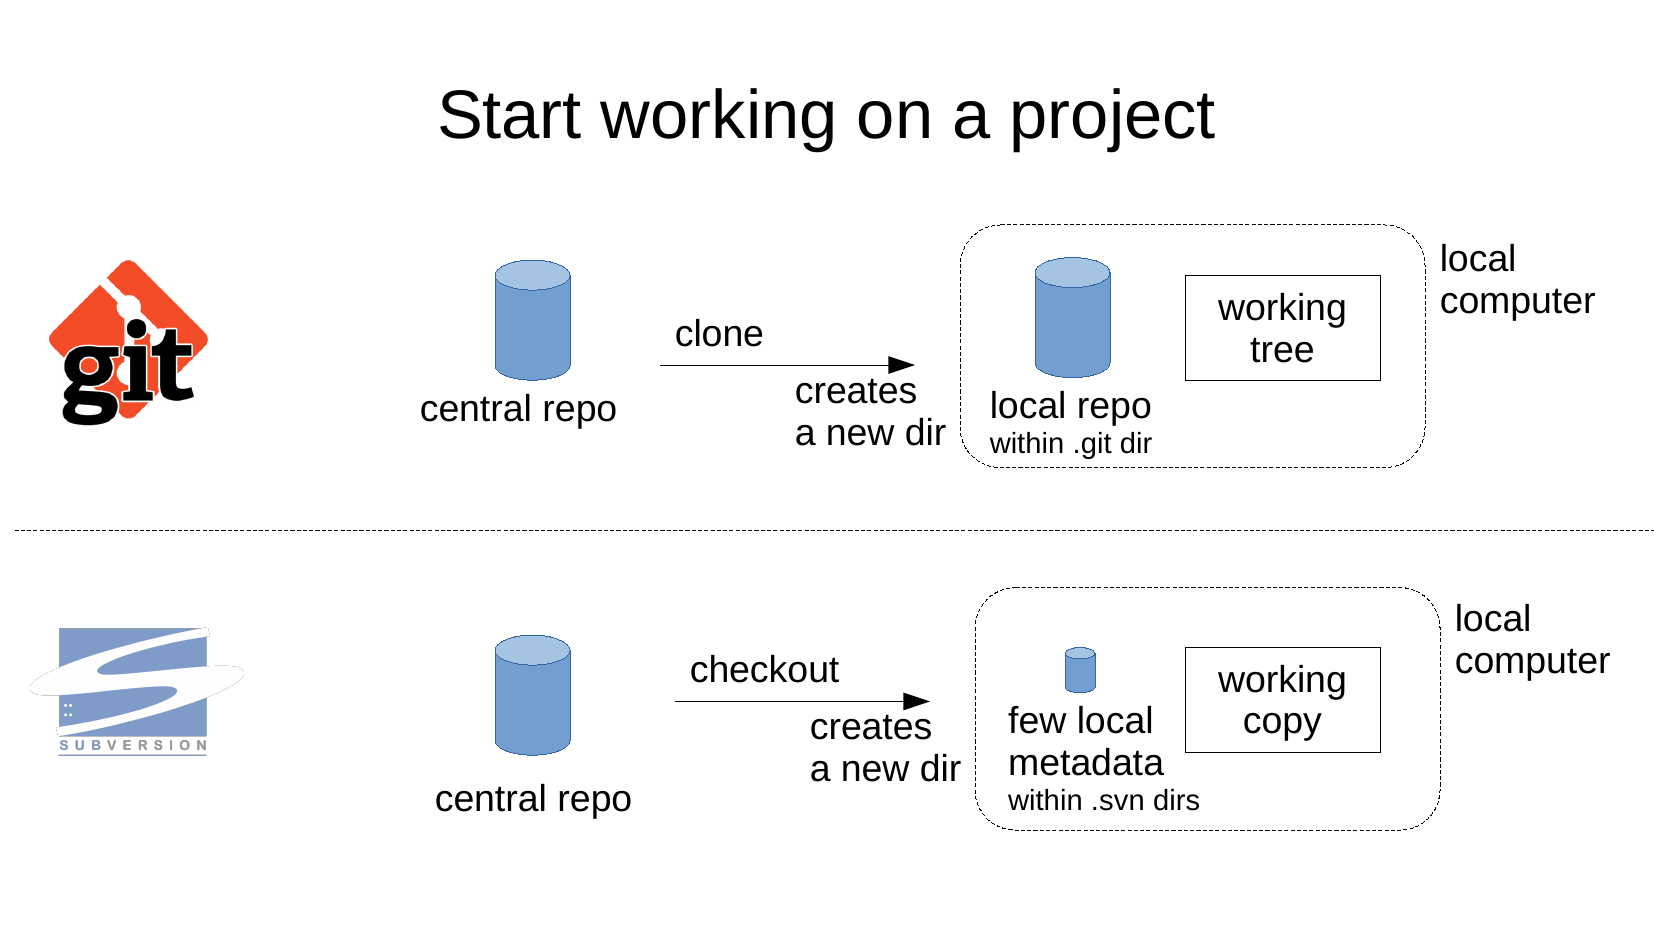

# Start working on a project
local
computer
working
tree
clone
creates
a new dir
local repo
within .git dir
central repo
local
computer
checkout
working
copy
few local metadata
within .svn dirs
creates
a new dir
central repo